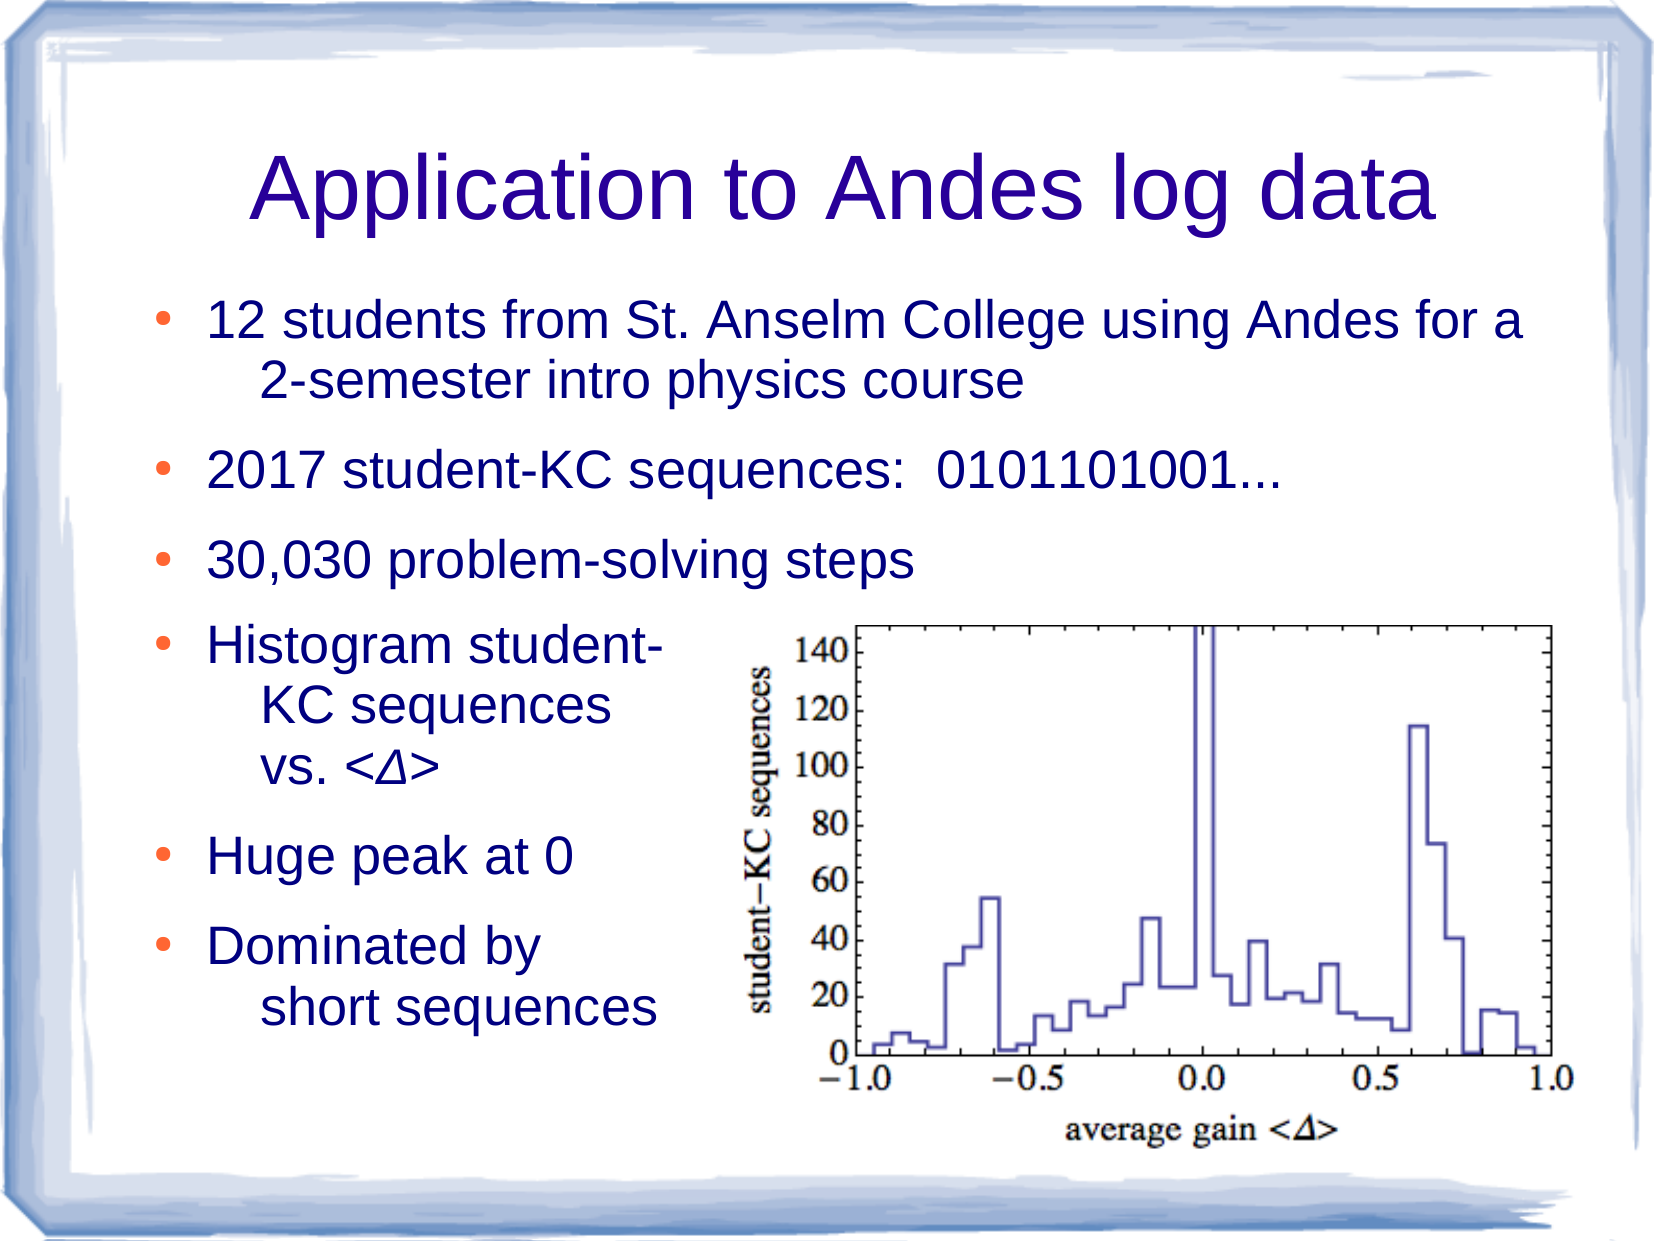

# Application to Andes log data
12 students from St. Anselm College using Andes for a 2-semester intro physics course
2017 student-KC sequences: 0101101001...
30,030 problem-solving steps
Histogram student-KC sequences vs. <Δ>
Huge peak at 0
Dominated by short sequences